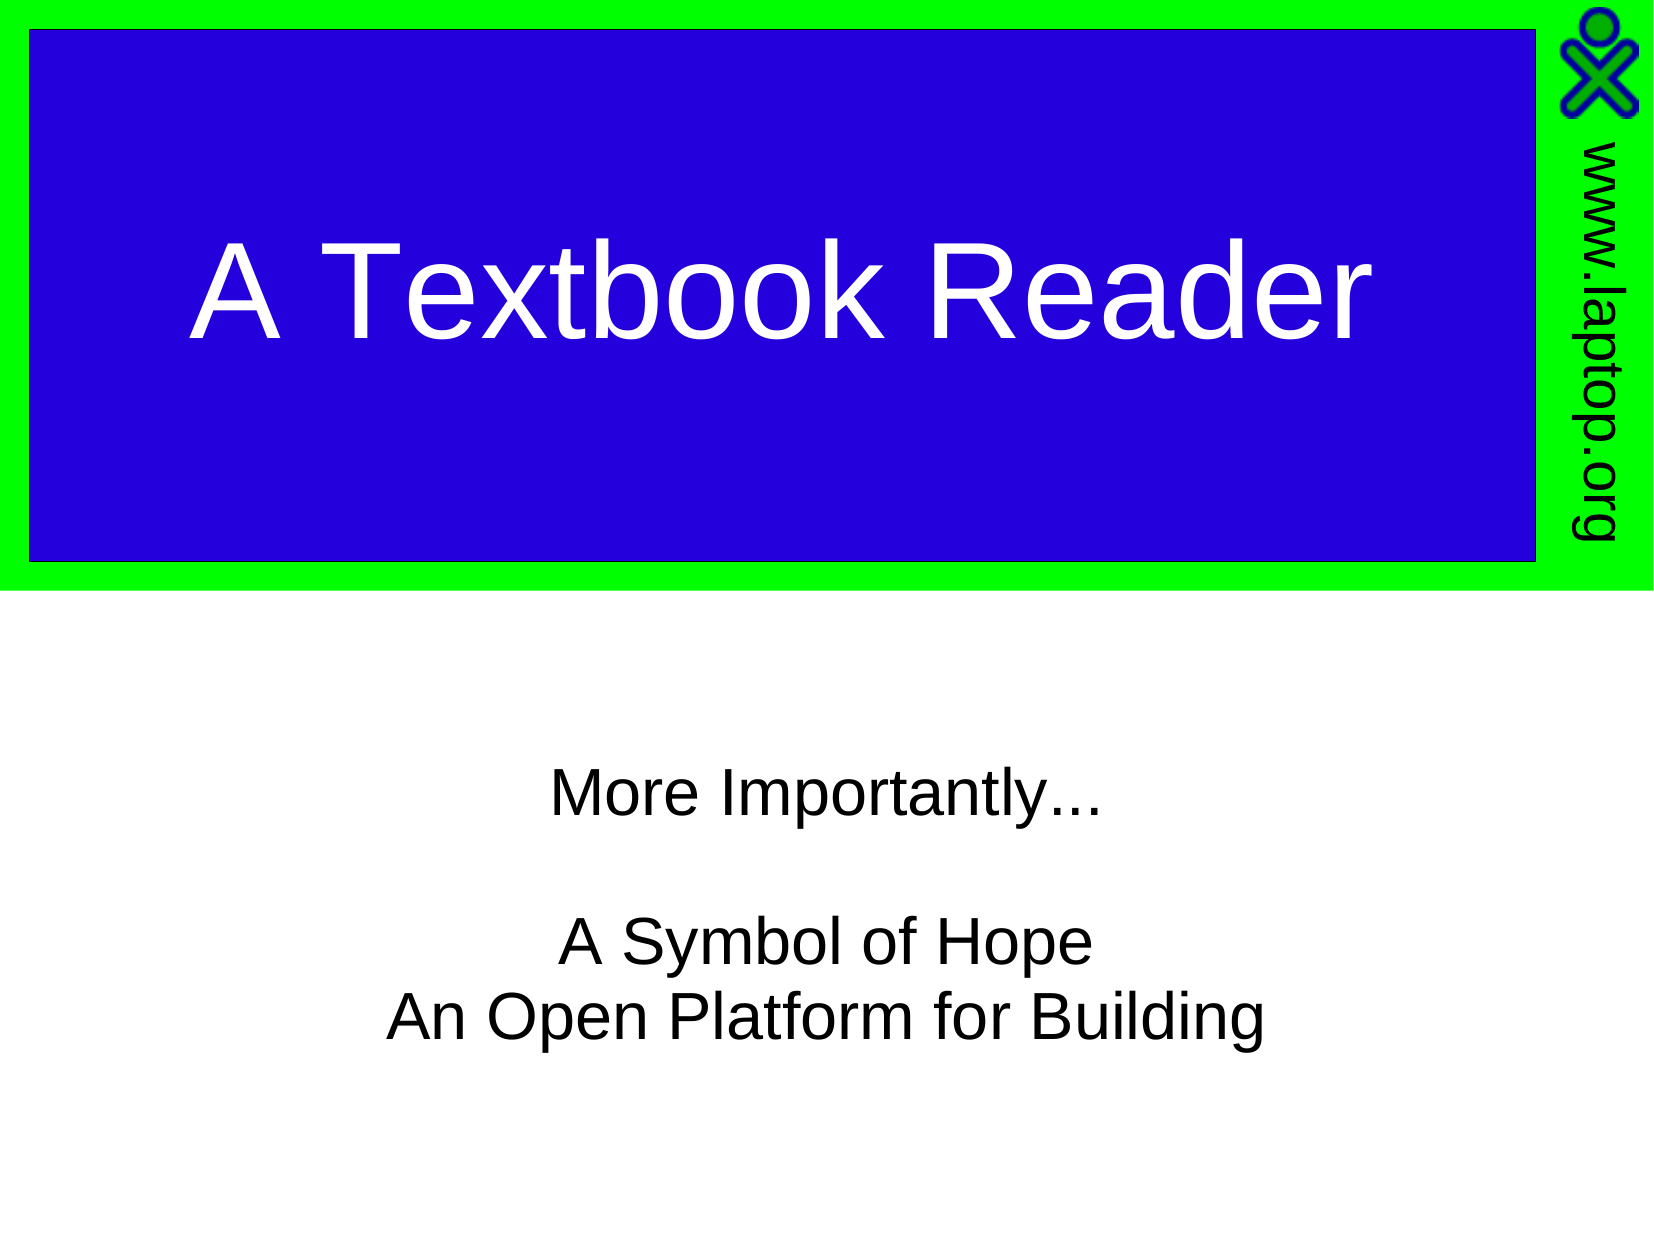

# A Textbook Reader
More Importantly...
A Symbol of Hope
An Open Platform for Building